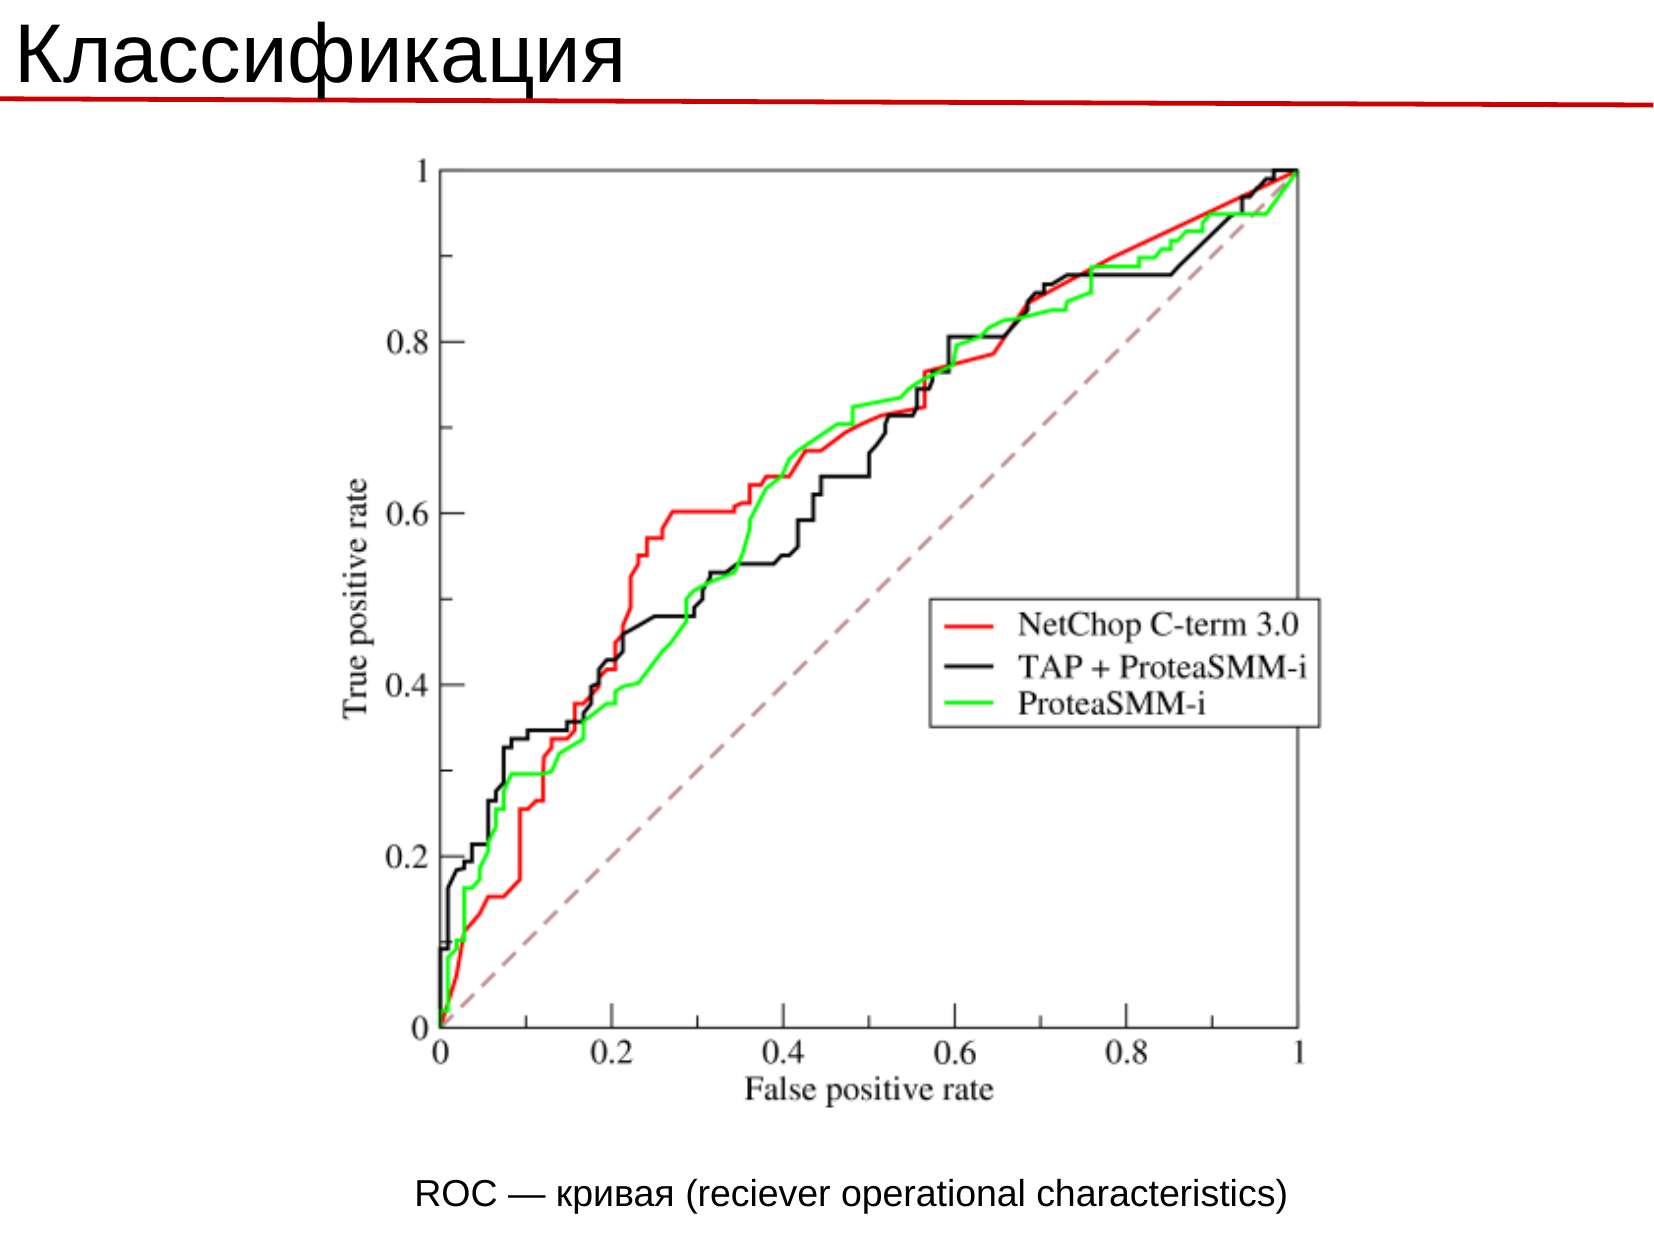

Классификация
ROC — кривая (reciever operational characteristics)